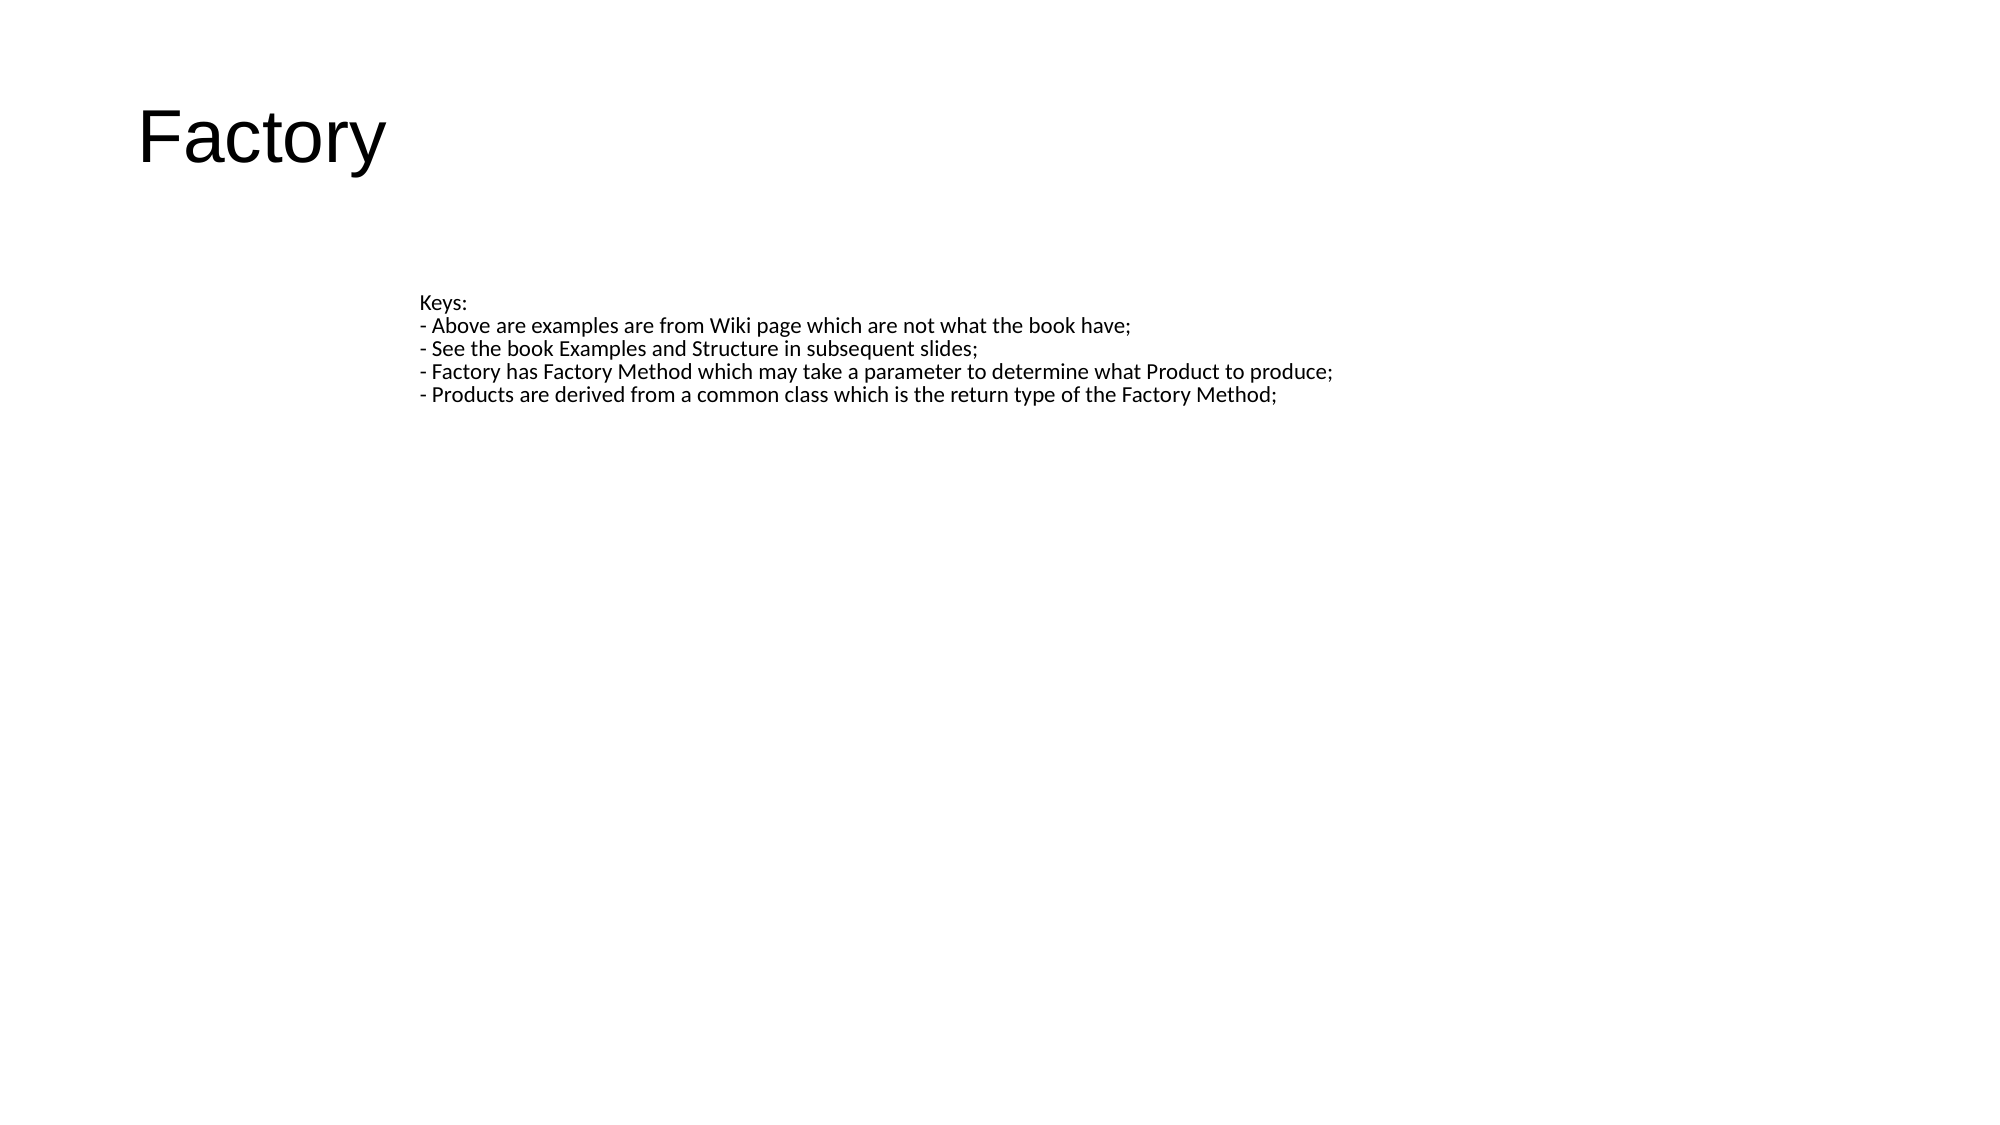

# Factory
Keys:
- Above are examples are from Wiki page which are not what the book have;
- See the book Examples and Structure in subsequent slides;
- Factory has Factory Method which may take a parameter to determine what Product to produce;
- Products are derived from a common class which is the return type of the Factory Method;